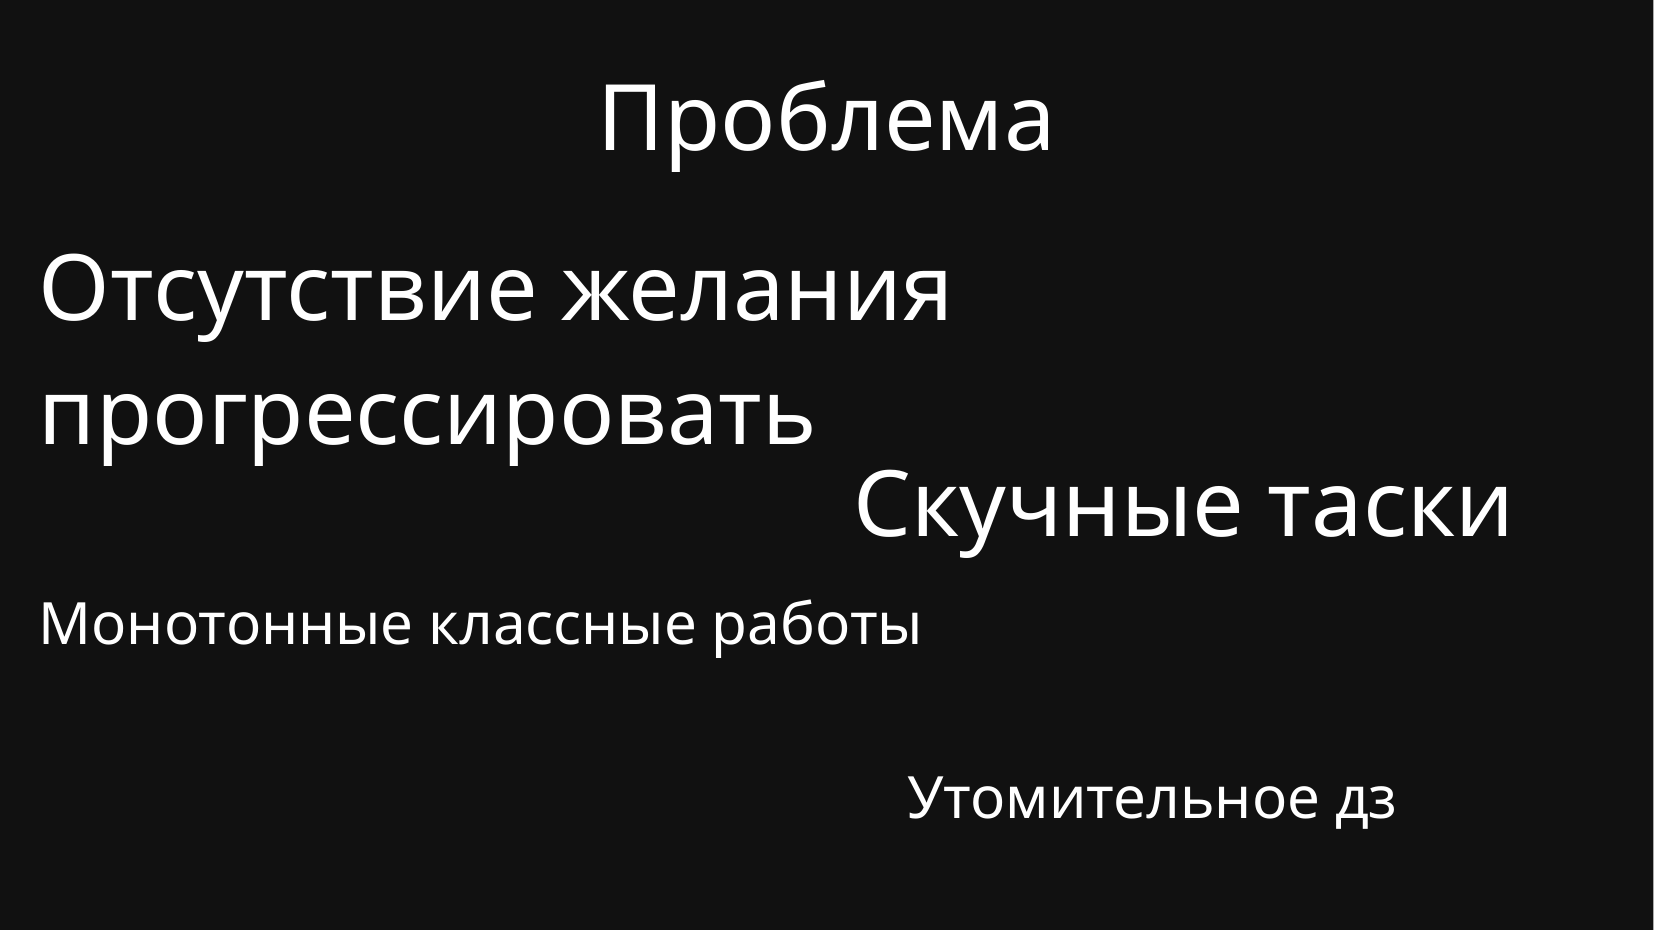

# Проблема
Отсутствие желания прогрессировать
Скучные таски
Монотонные классные работы
Утомительное дз